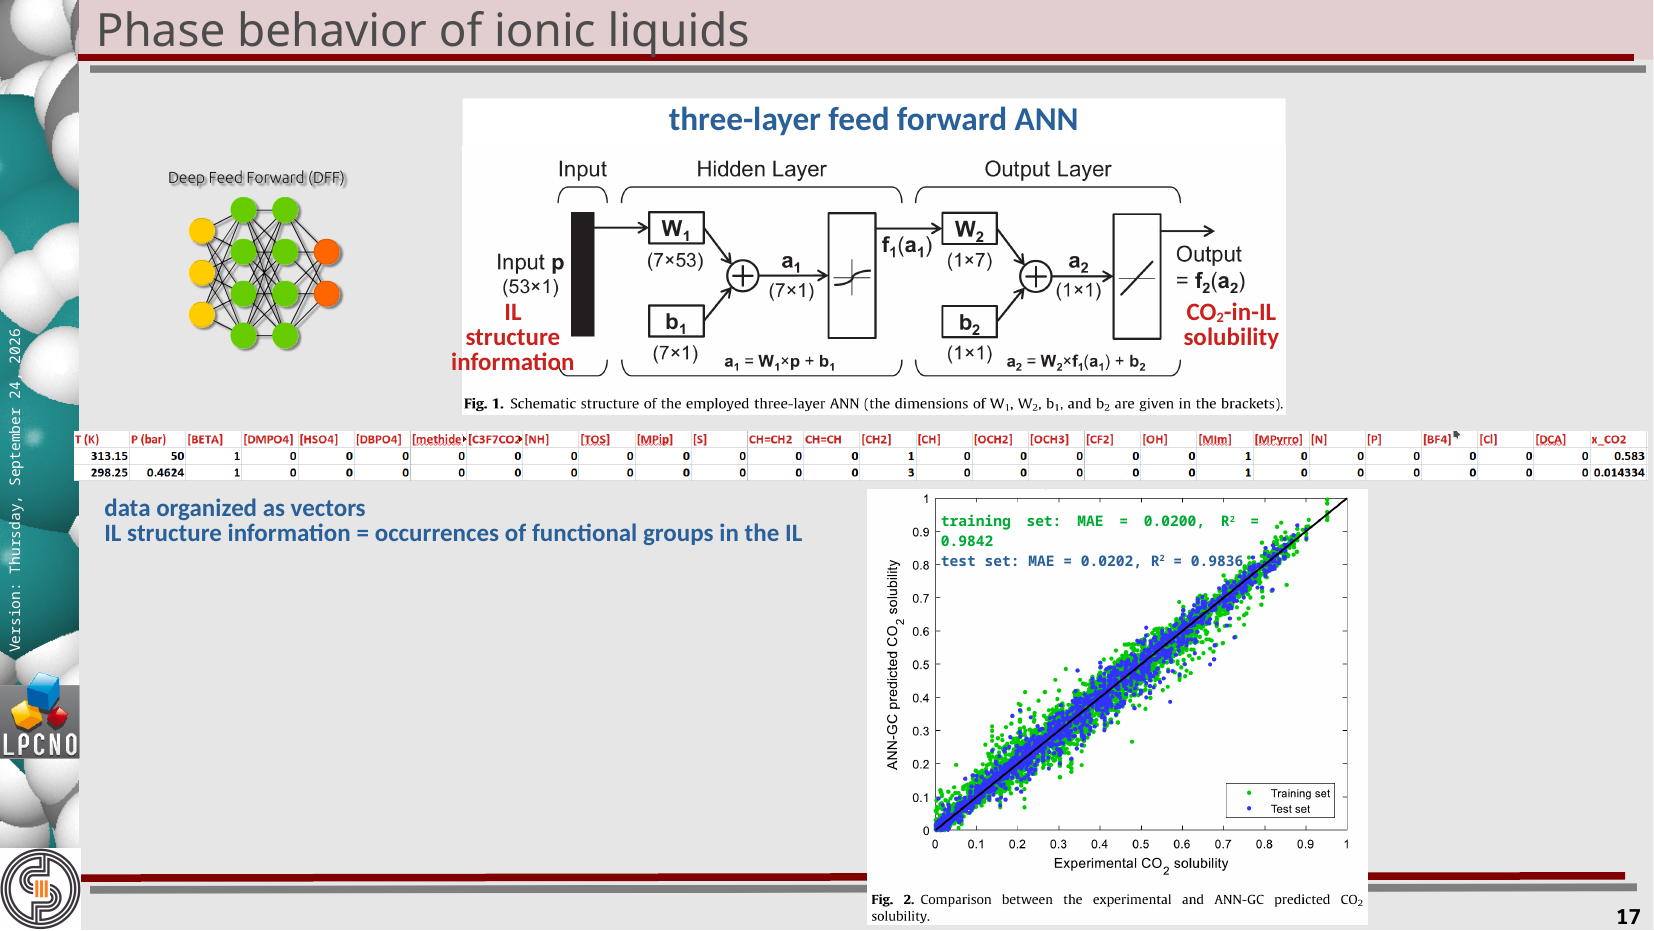

# Phase behavior of ionic liquids
three-layer feed forward ANN
IL
structure
information
CO2-in-IL
solubility
data organized as vectors
IL structure information = occurrences of functional groups in the IL
training set: MAE = 0.0200, R2 = 0.9842
test set: MAE = 0.0202, R2 = 0.9836